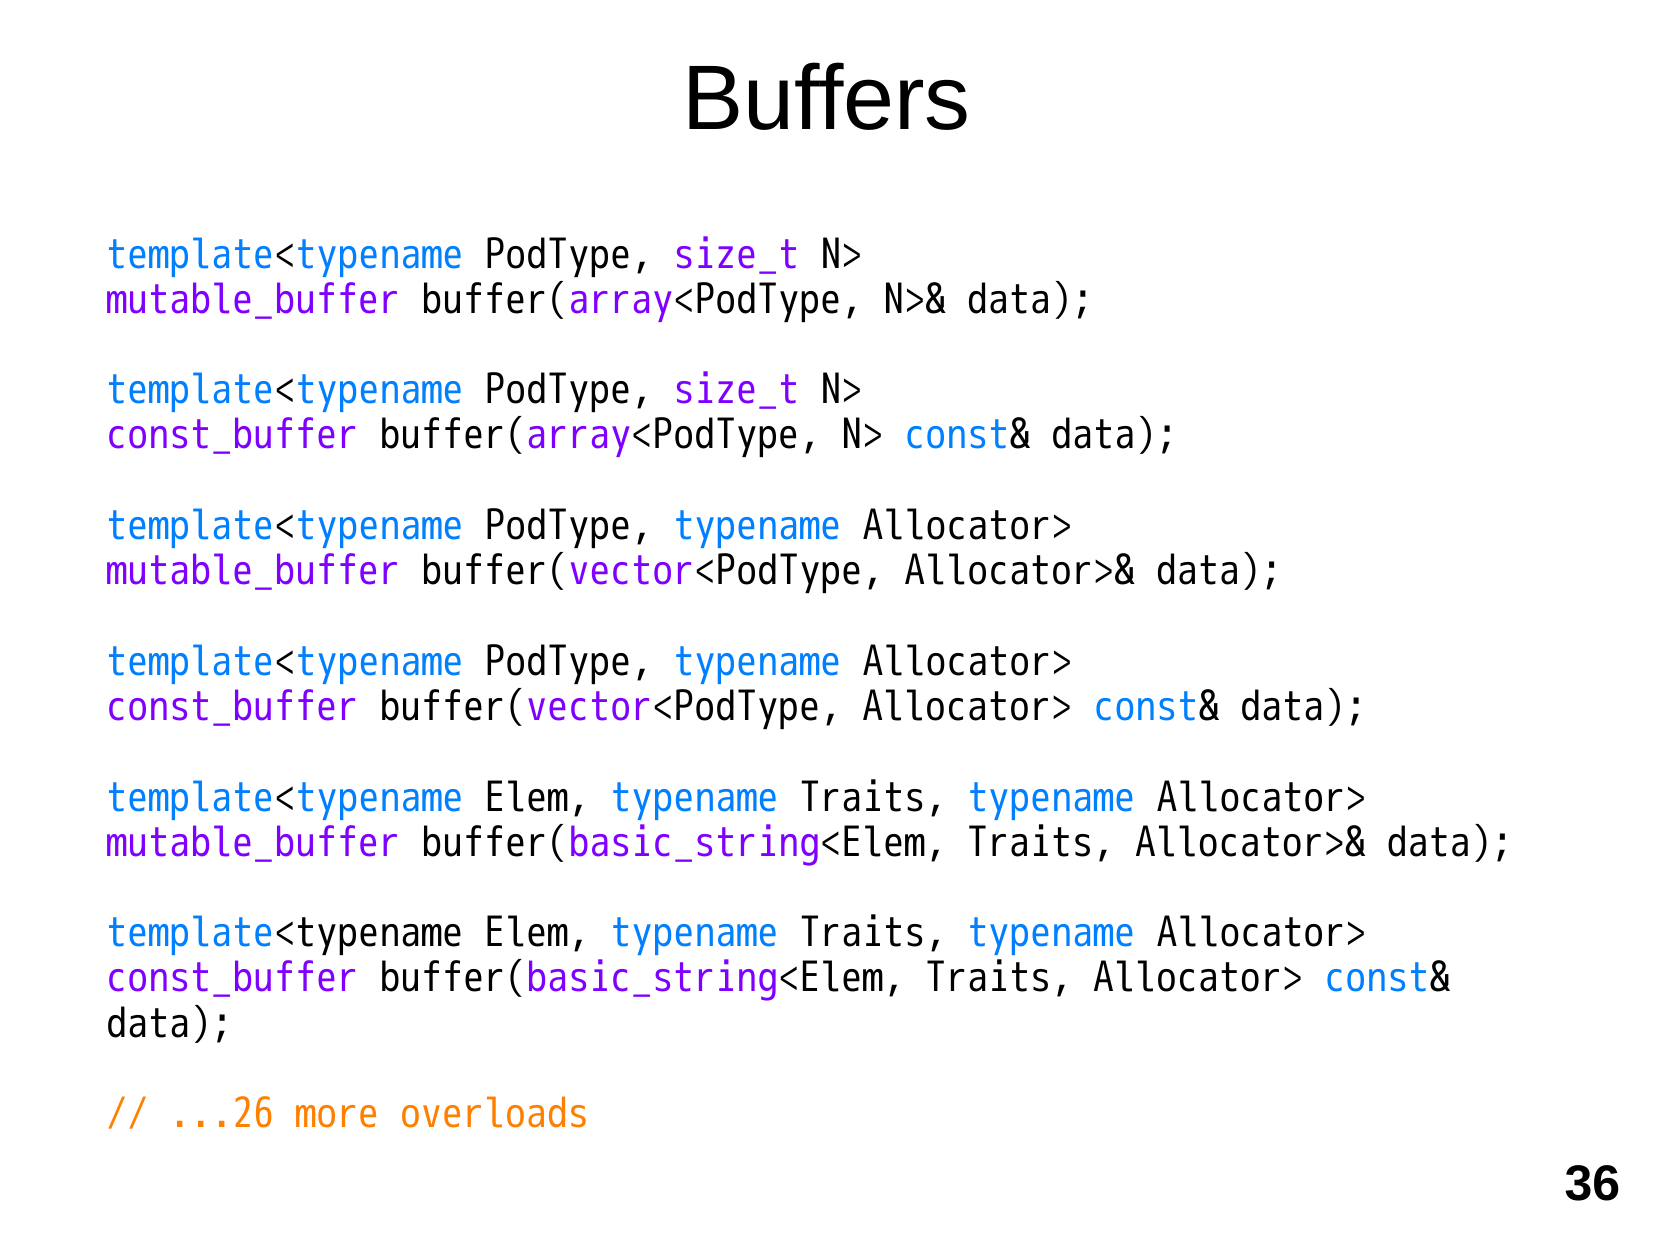

# Buffers
template<typename PodType, size_t N>
mutable_buffer buffer(array<PodType, N>& data);
template<typename PodType, size_t N>
const_buffer buffer(array<PodType, N> const& data);
template<typename PodType, typename Allocator>
mutable_buffer buffer(vector<PodType, Allocator>& data);
template<typename PodType, typename Allocator>
const_buffer buffer(vector<PodType, Allocator> const& data);
template<typename Elem, typename Traits, typename Allocator>
mutable_buffer buffer(basic_string<Elem, Traits, Allocator>& data);
template<typename Elem, typename Traits, typename Allocator>
const_buffer buffer(basic_string<Elem, Traits, Allocator> const& data);
// ...26 more overloads
36